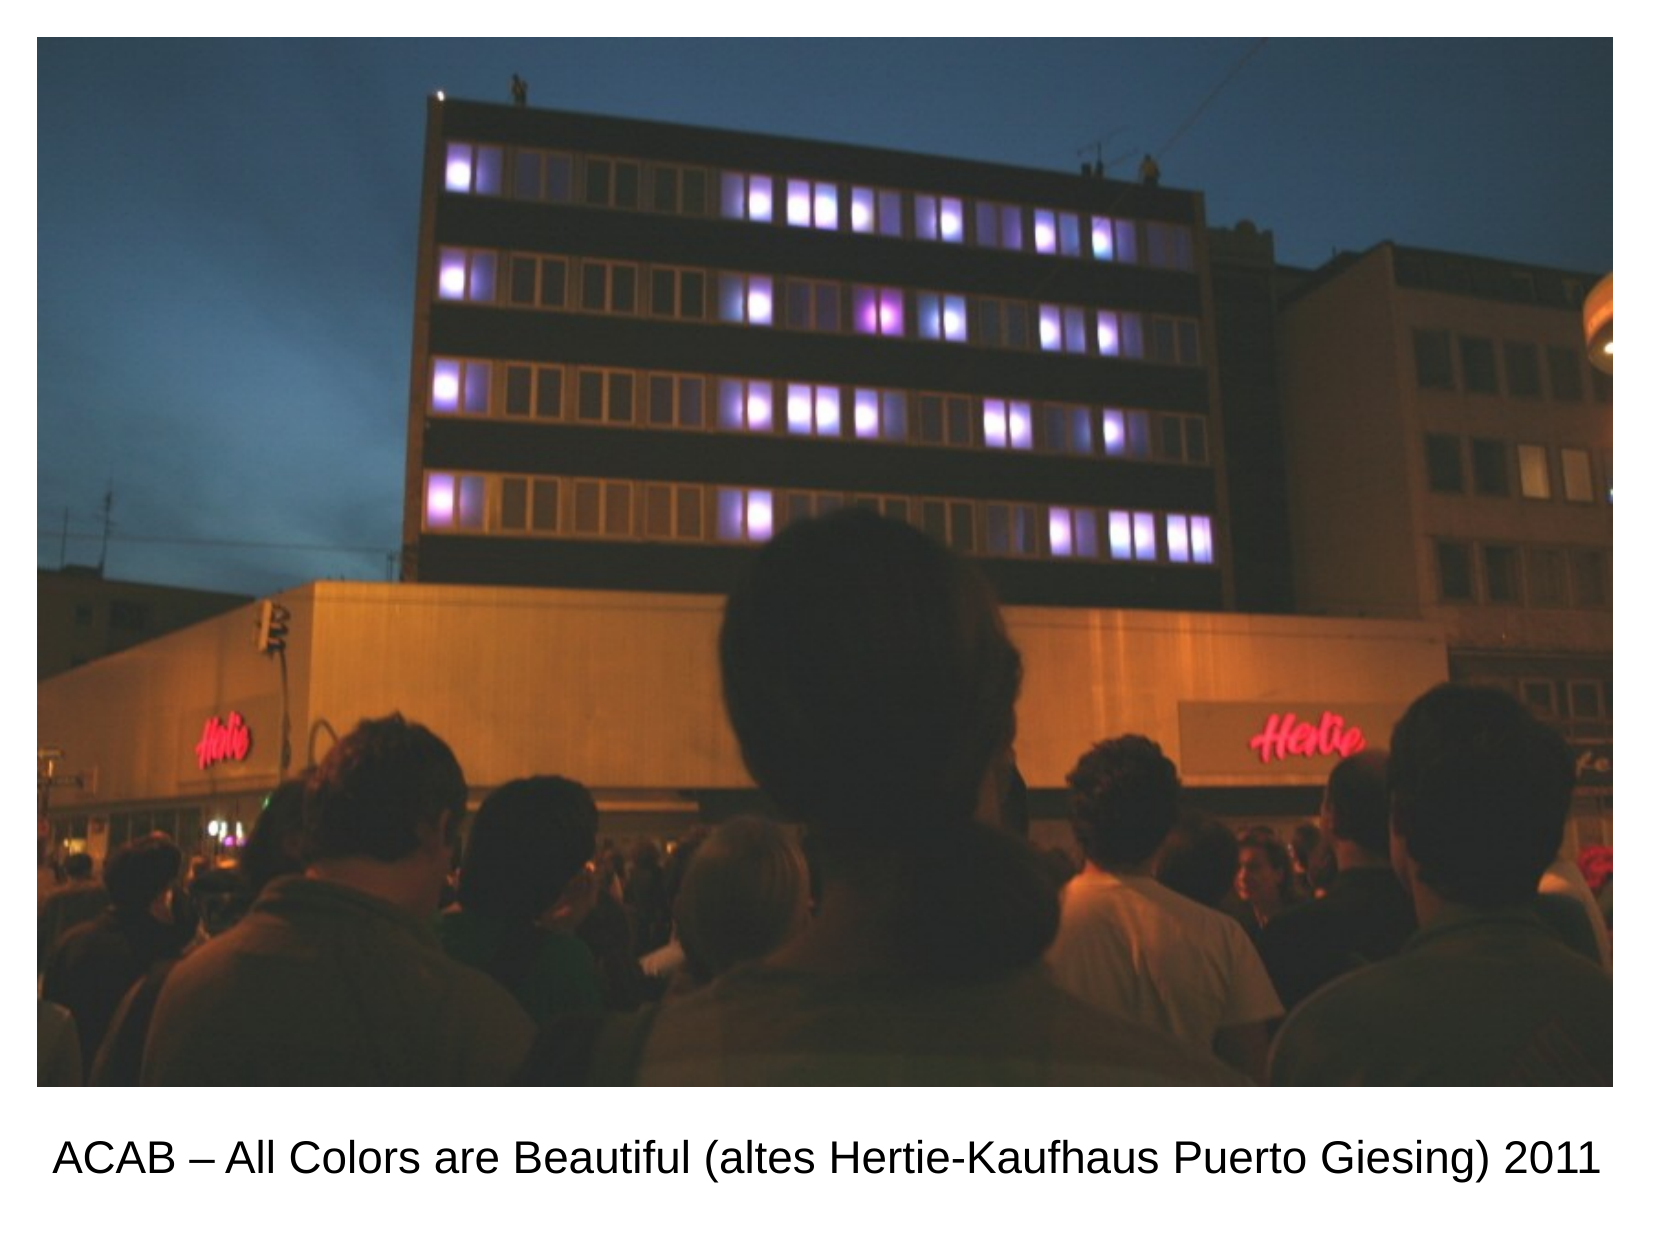

ACAB – All Colors are Beautiful (altes Hertie-Kaufhaus Puerto Giesing) 2011